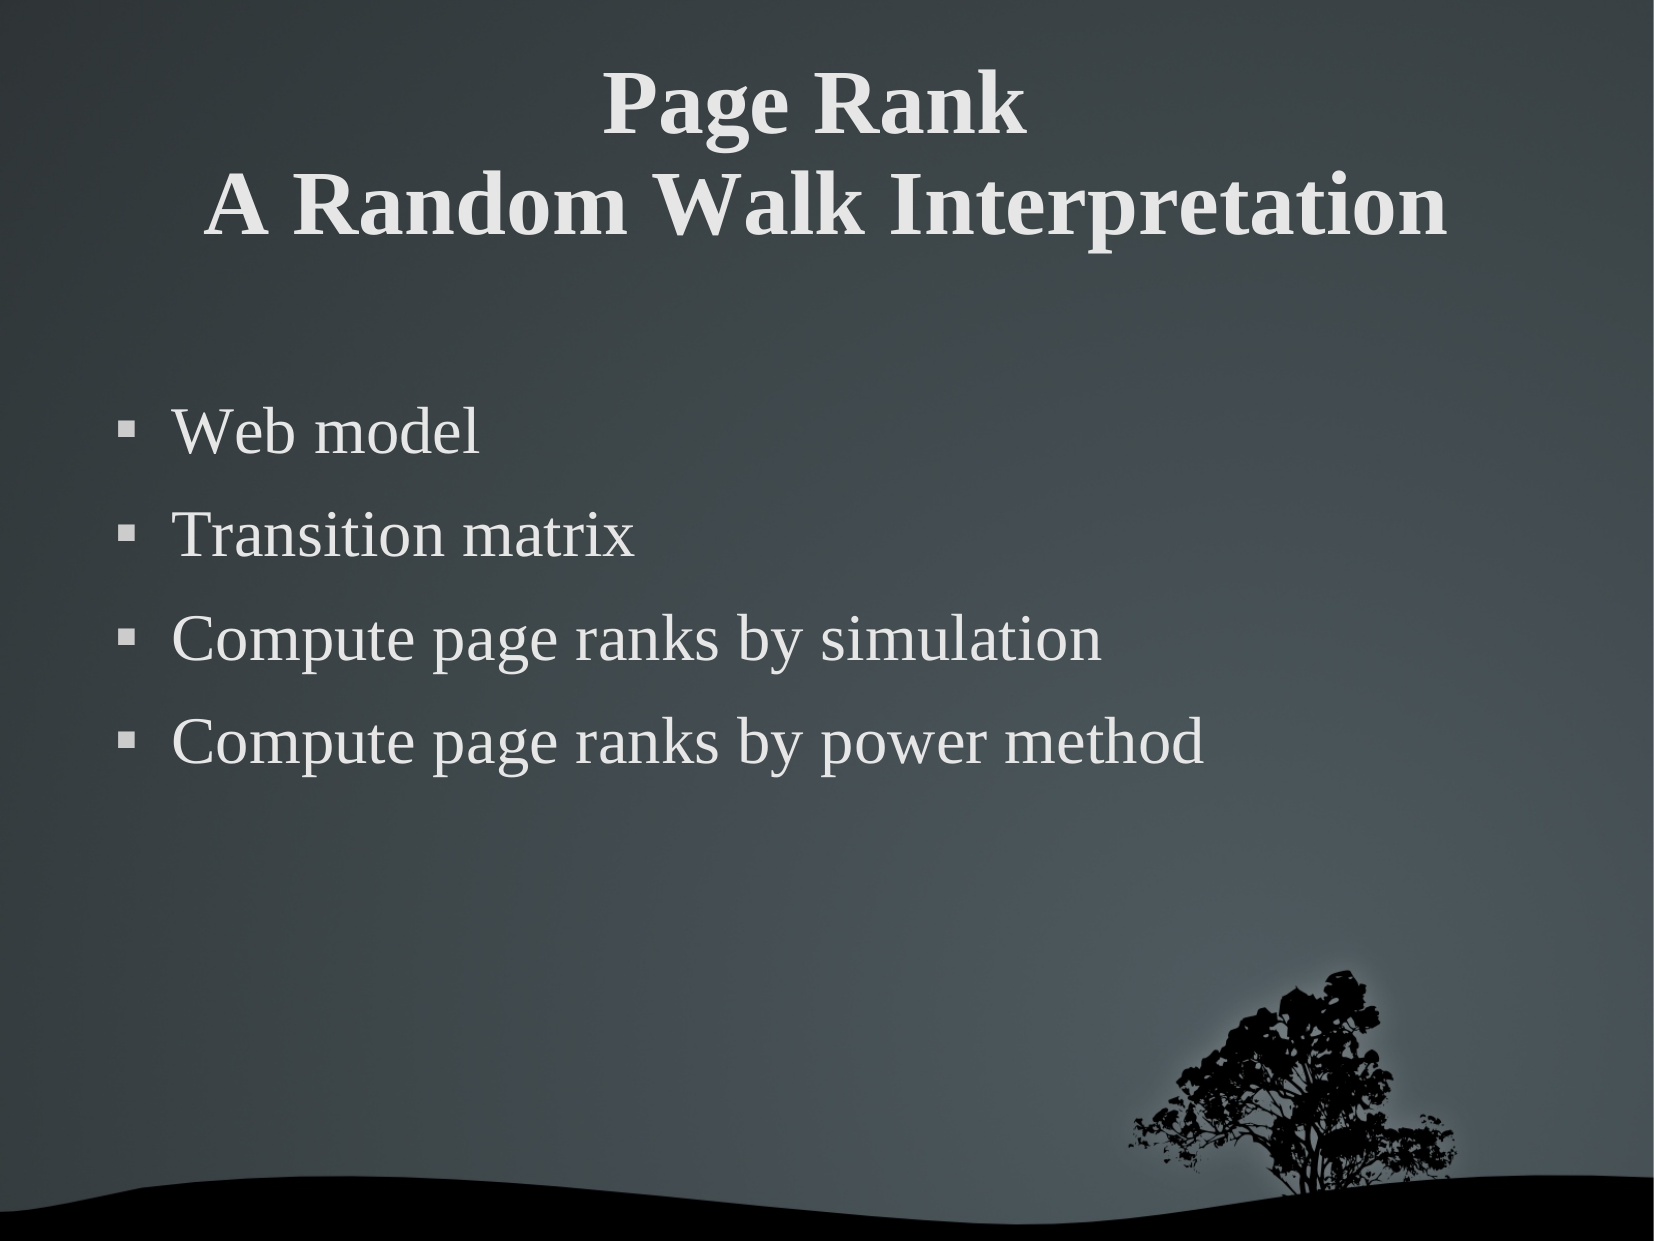

# Page Rank A Random Walk Interpretation
Web model
Transition matrix
Compute page ranks by simulation
Compute page ranks by power method